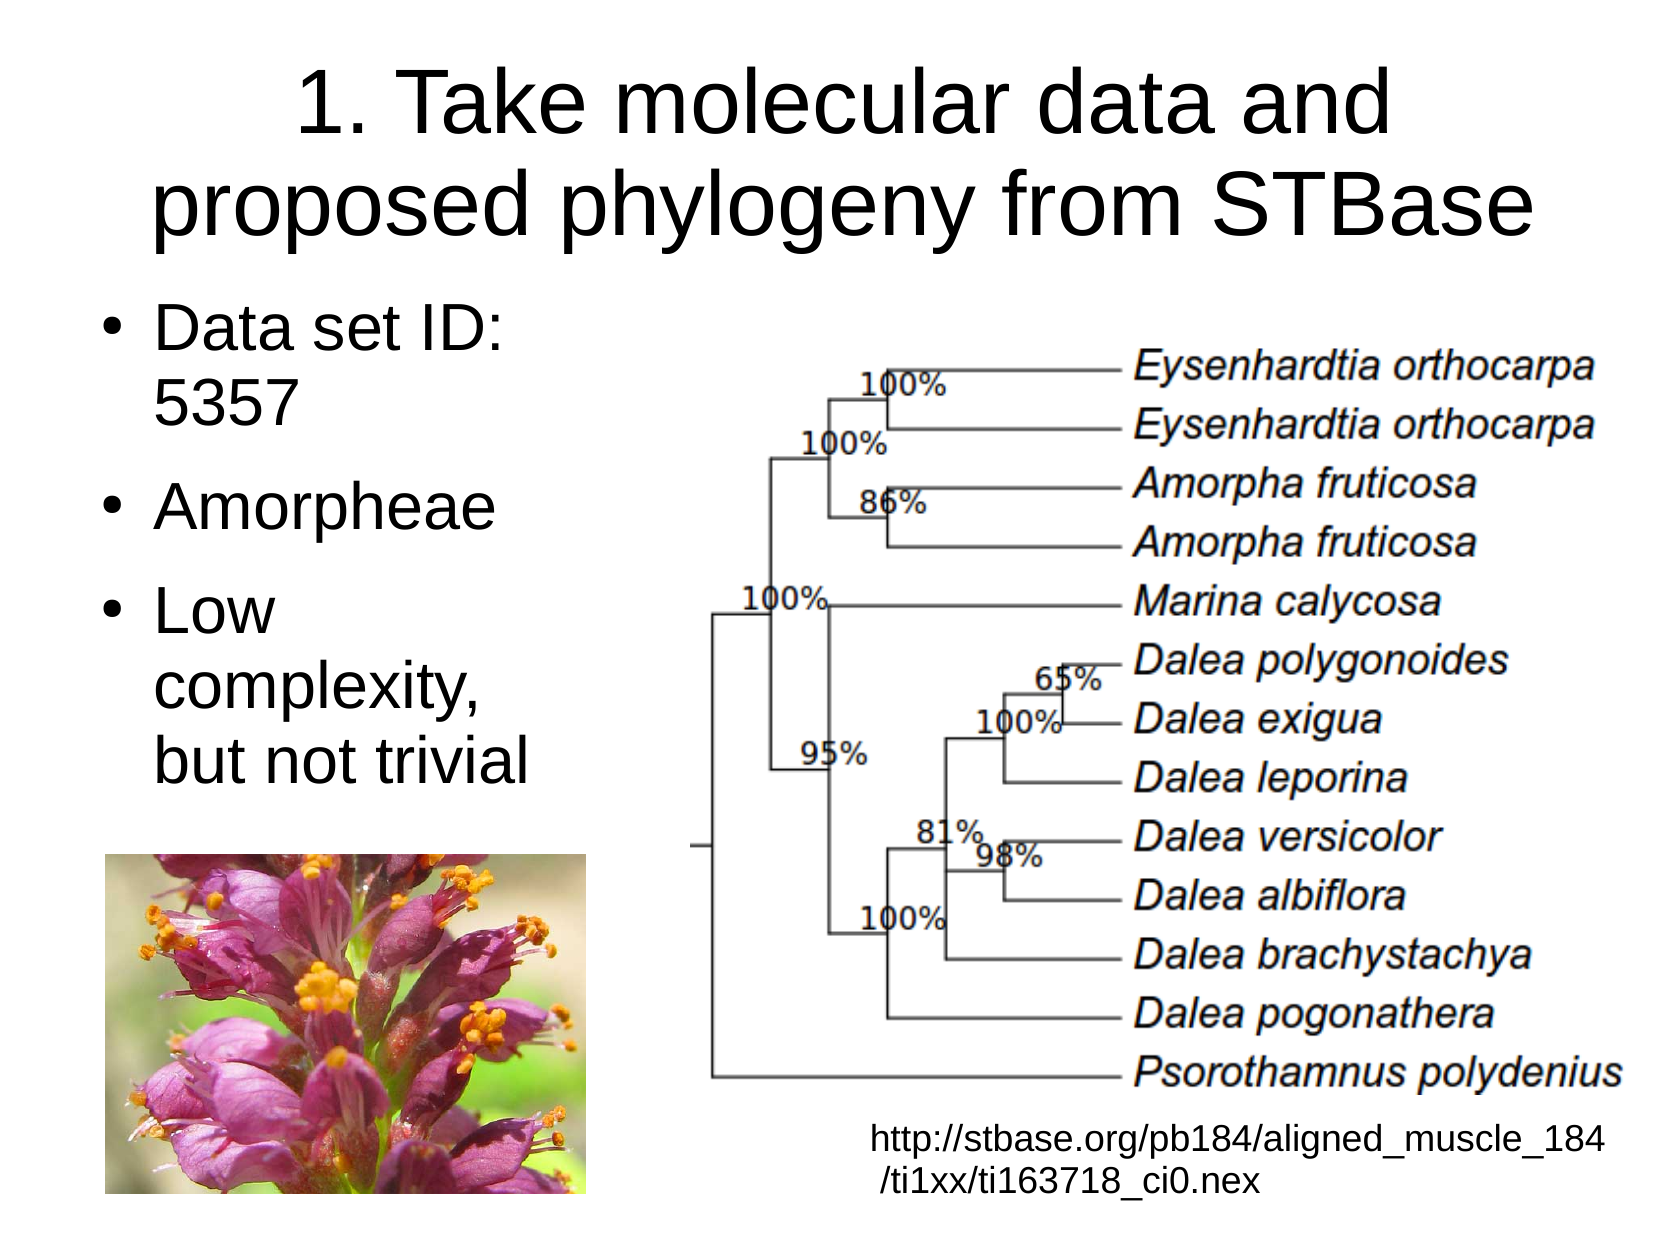

# 1. Take molecular data and proposed phylogeny from STBase
Data set ID: 5357
Amorpheae
Low complexity, but not trivial
http://stbase.org/pb184/aligned_muscle_184
 /ti1xx/ti163718_ci0.nex